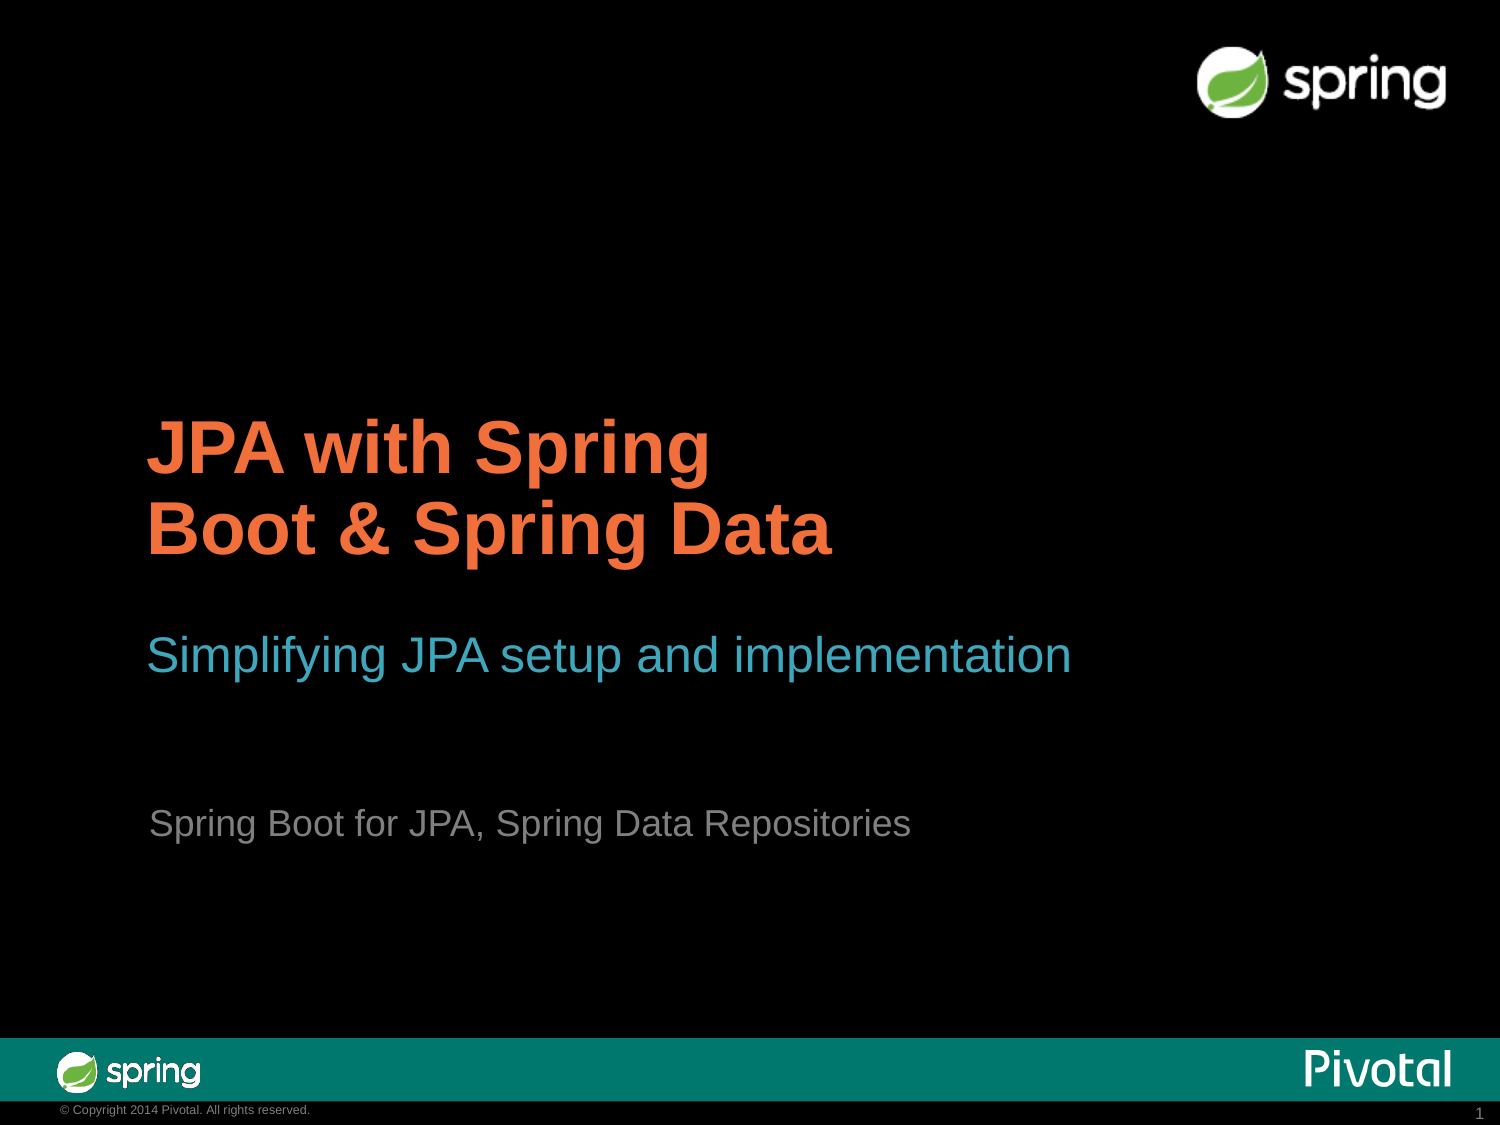

# JPA with Spring Boot & Spring Data
Simplifying JPA setup and implementation
Spring Boot for JPA, Spring Data Repositories